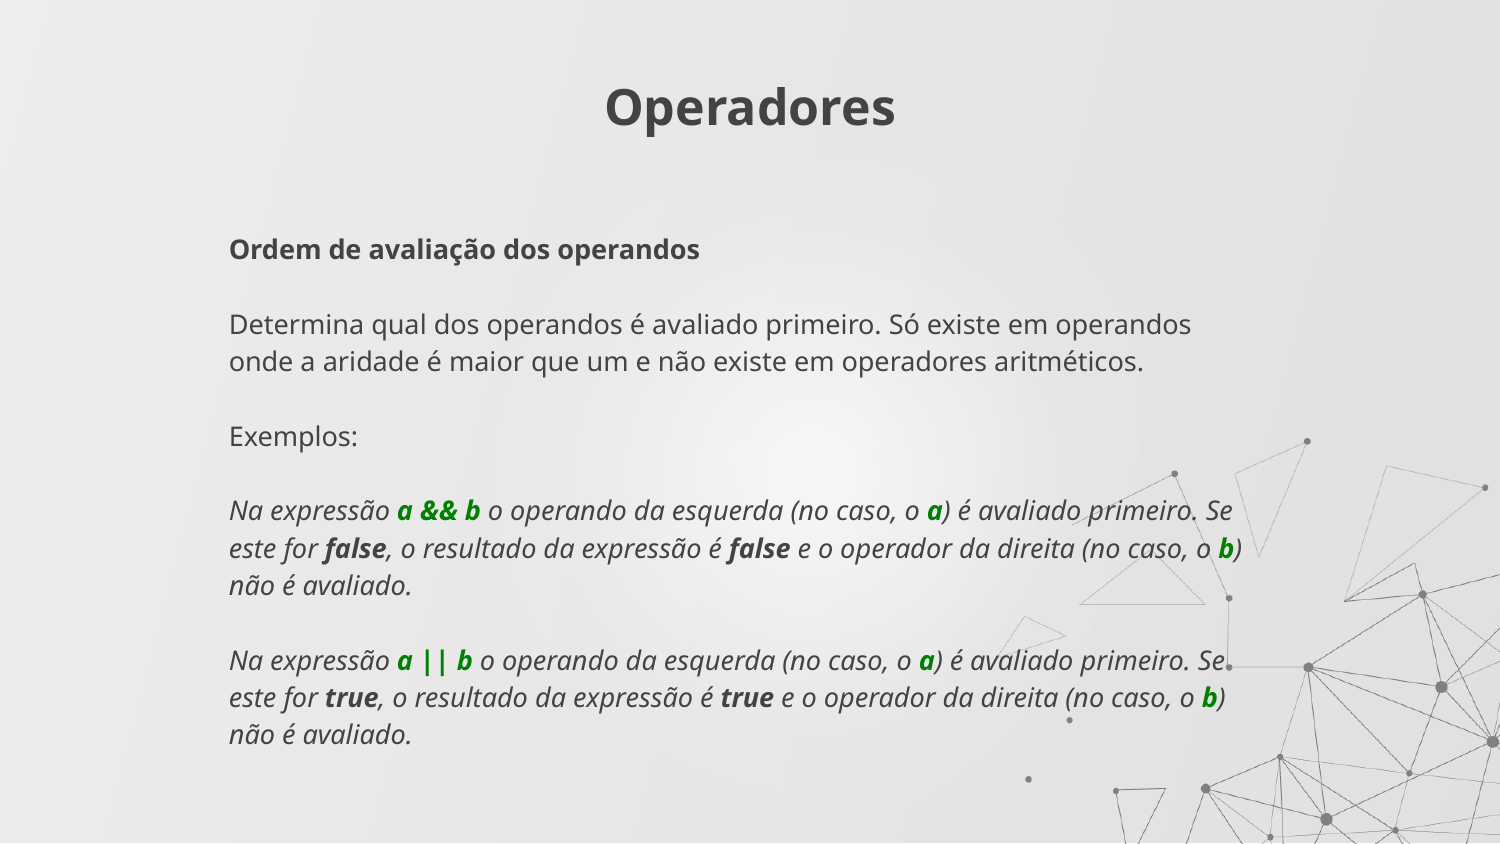

Operadores
# Ordem de avaliação dos operandos
Determina qual dos operandos é avaliado primeiro. Só existe em operandos onde a aridade é maior que um e não existe em operadores aritméticos.
Exemplos:
Na expressão a && b o operando da esquerda (no caso, o a) é avaliado primeiro. Se este for false, o resultado da expressão é false e o operador da direita (no caso, o b) não é avaliado.
Na expressão a || b o operando da esquerda (no caso, o a) é avaliado primeiro. Se este for true, o resultado da expressão é true e o operador da direita (no caso, o b) não é avaliado.